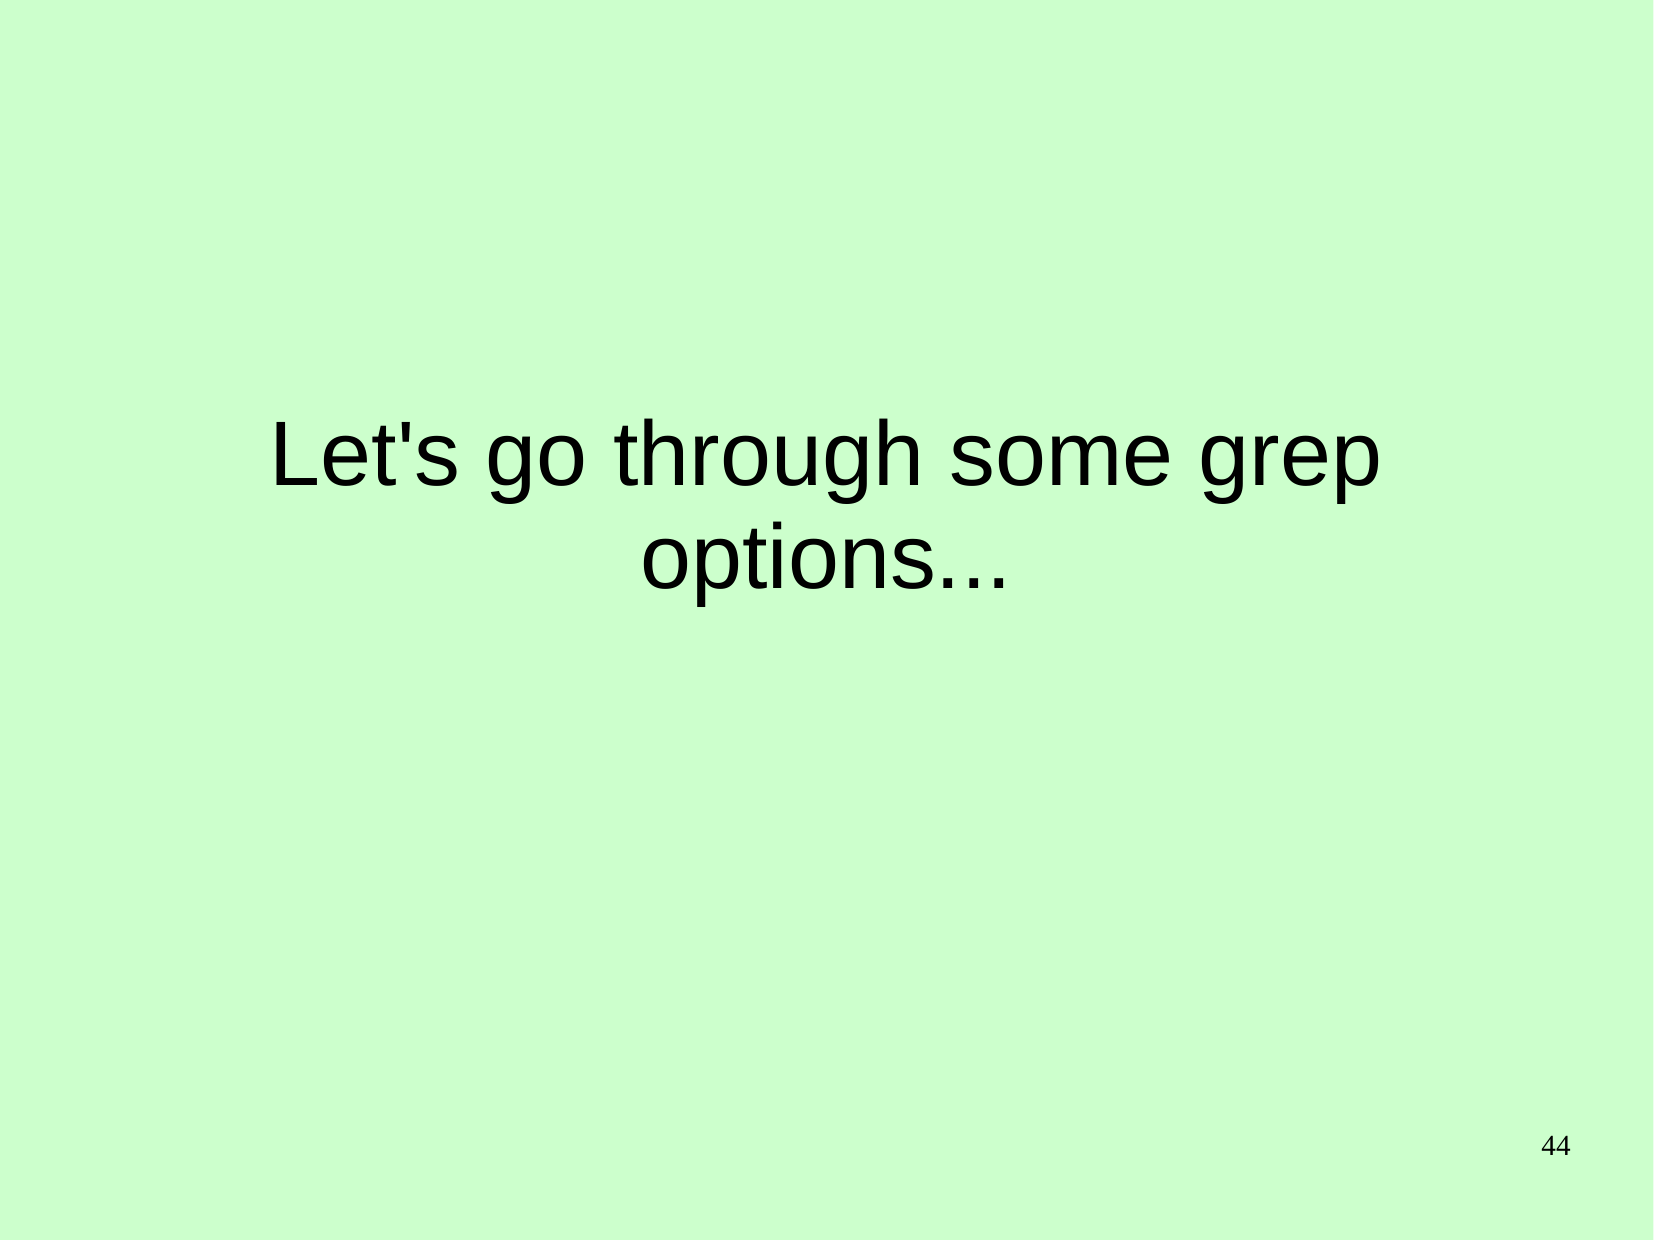

# Let's go through some grep options...
44